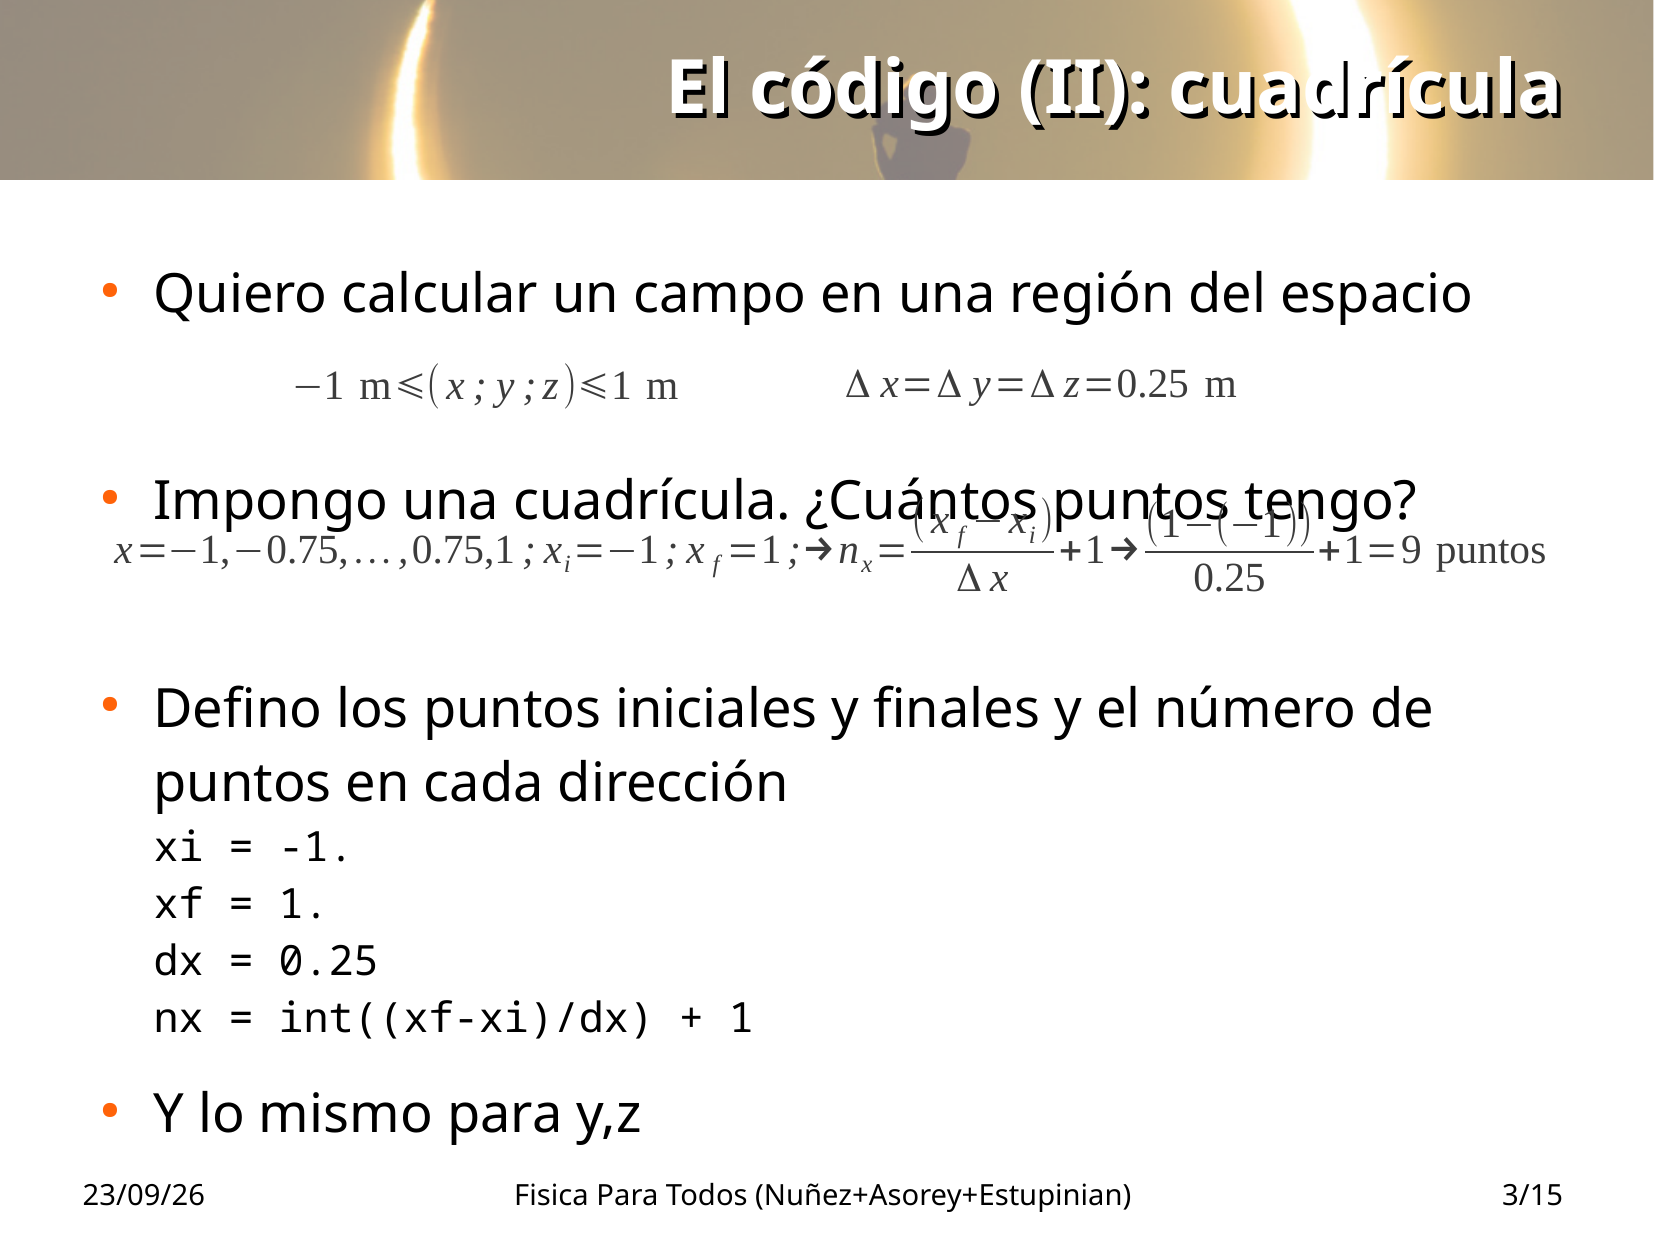

# El código (II): cuadrícula
Quiero calcular un campo en una región del espacio
Impongo una cuadrícula. ¿Cuántos puntos tengo?
Defino los puntos iniciales y finales y el número de puntos en cada dirección
xi = -1.
xf = 1.
dx = 0.25
nx = int((xf-xi)/dx) + 1
Y lo mismo para y,z
Fisica Para Todos (Nuñez+Asorey+Estupinian)
3